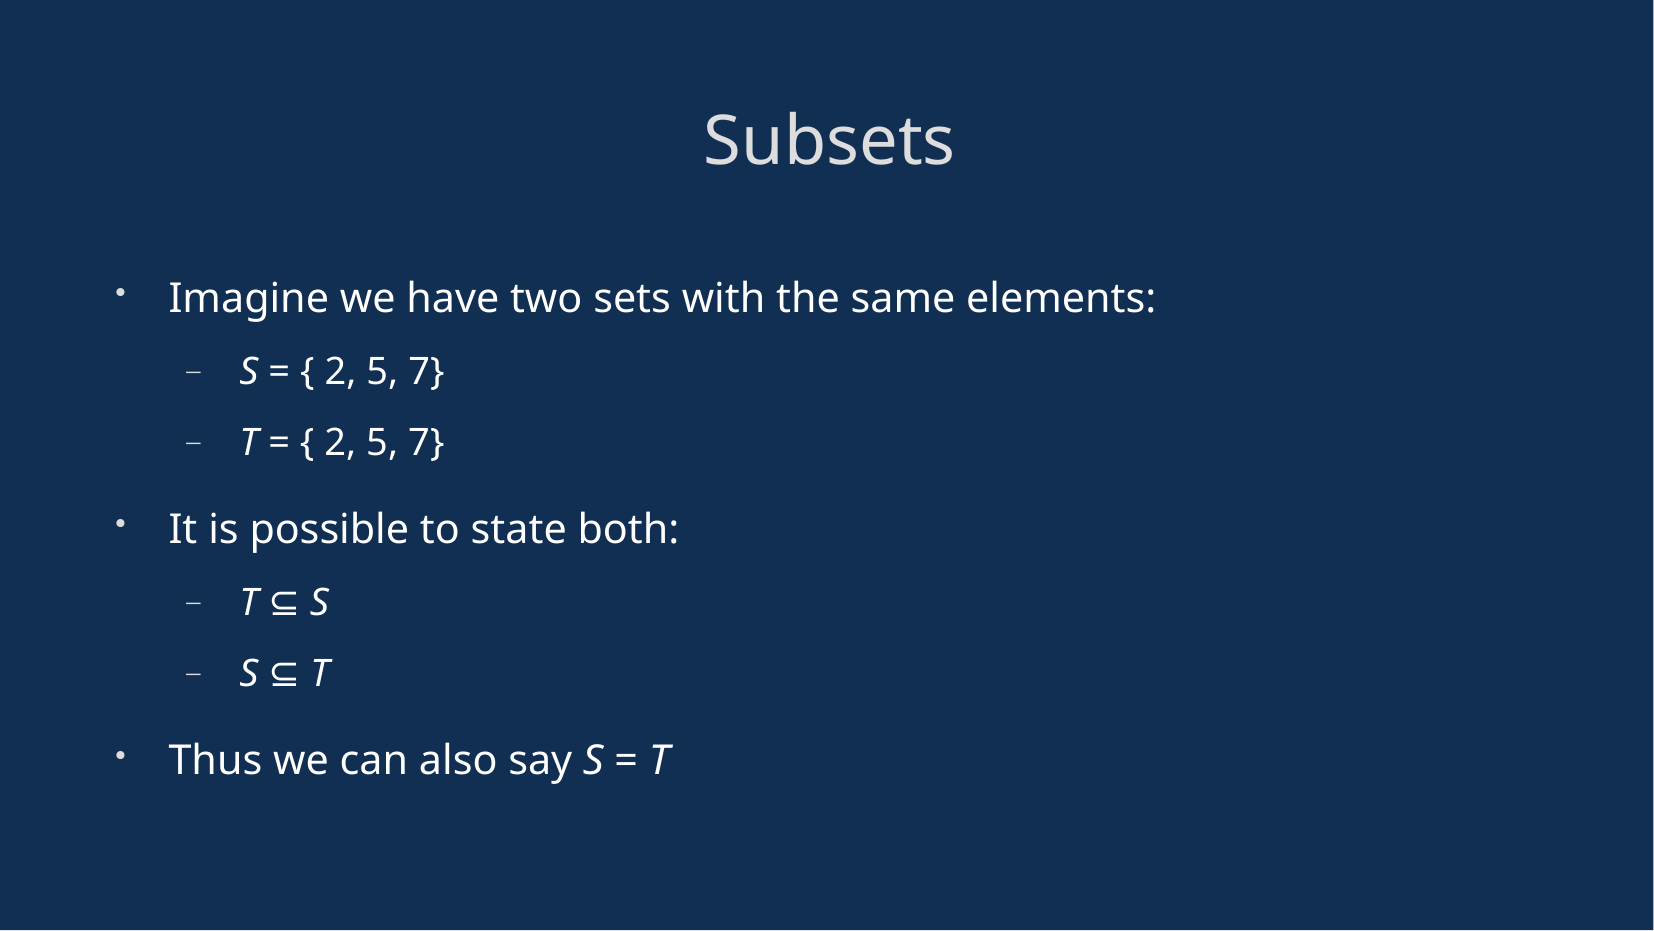

# Subsets
Imagine we have two sets with the same elements:
S = { 2, 5, 7}
T = { 2, 5, 7}
It is possible to state both:
T ⊆ S
S ⊆ T
Thus we can also say S = T